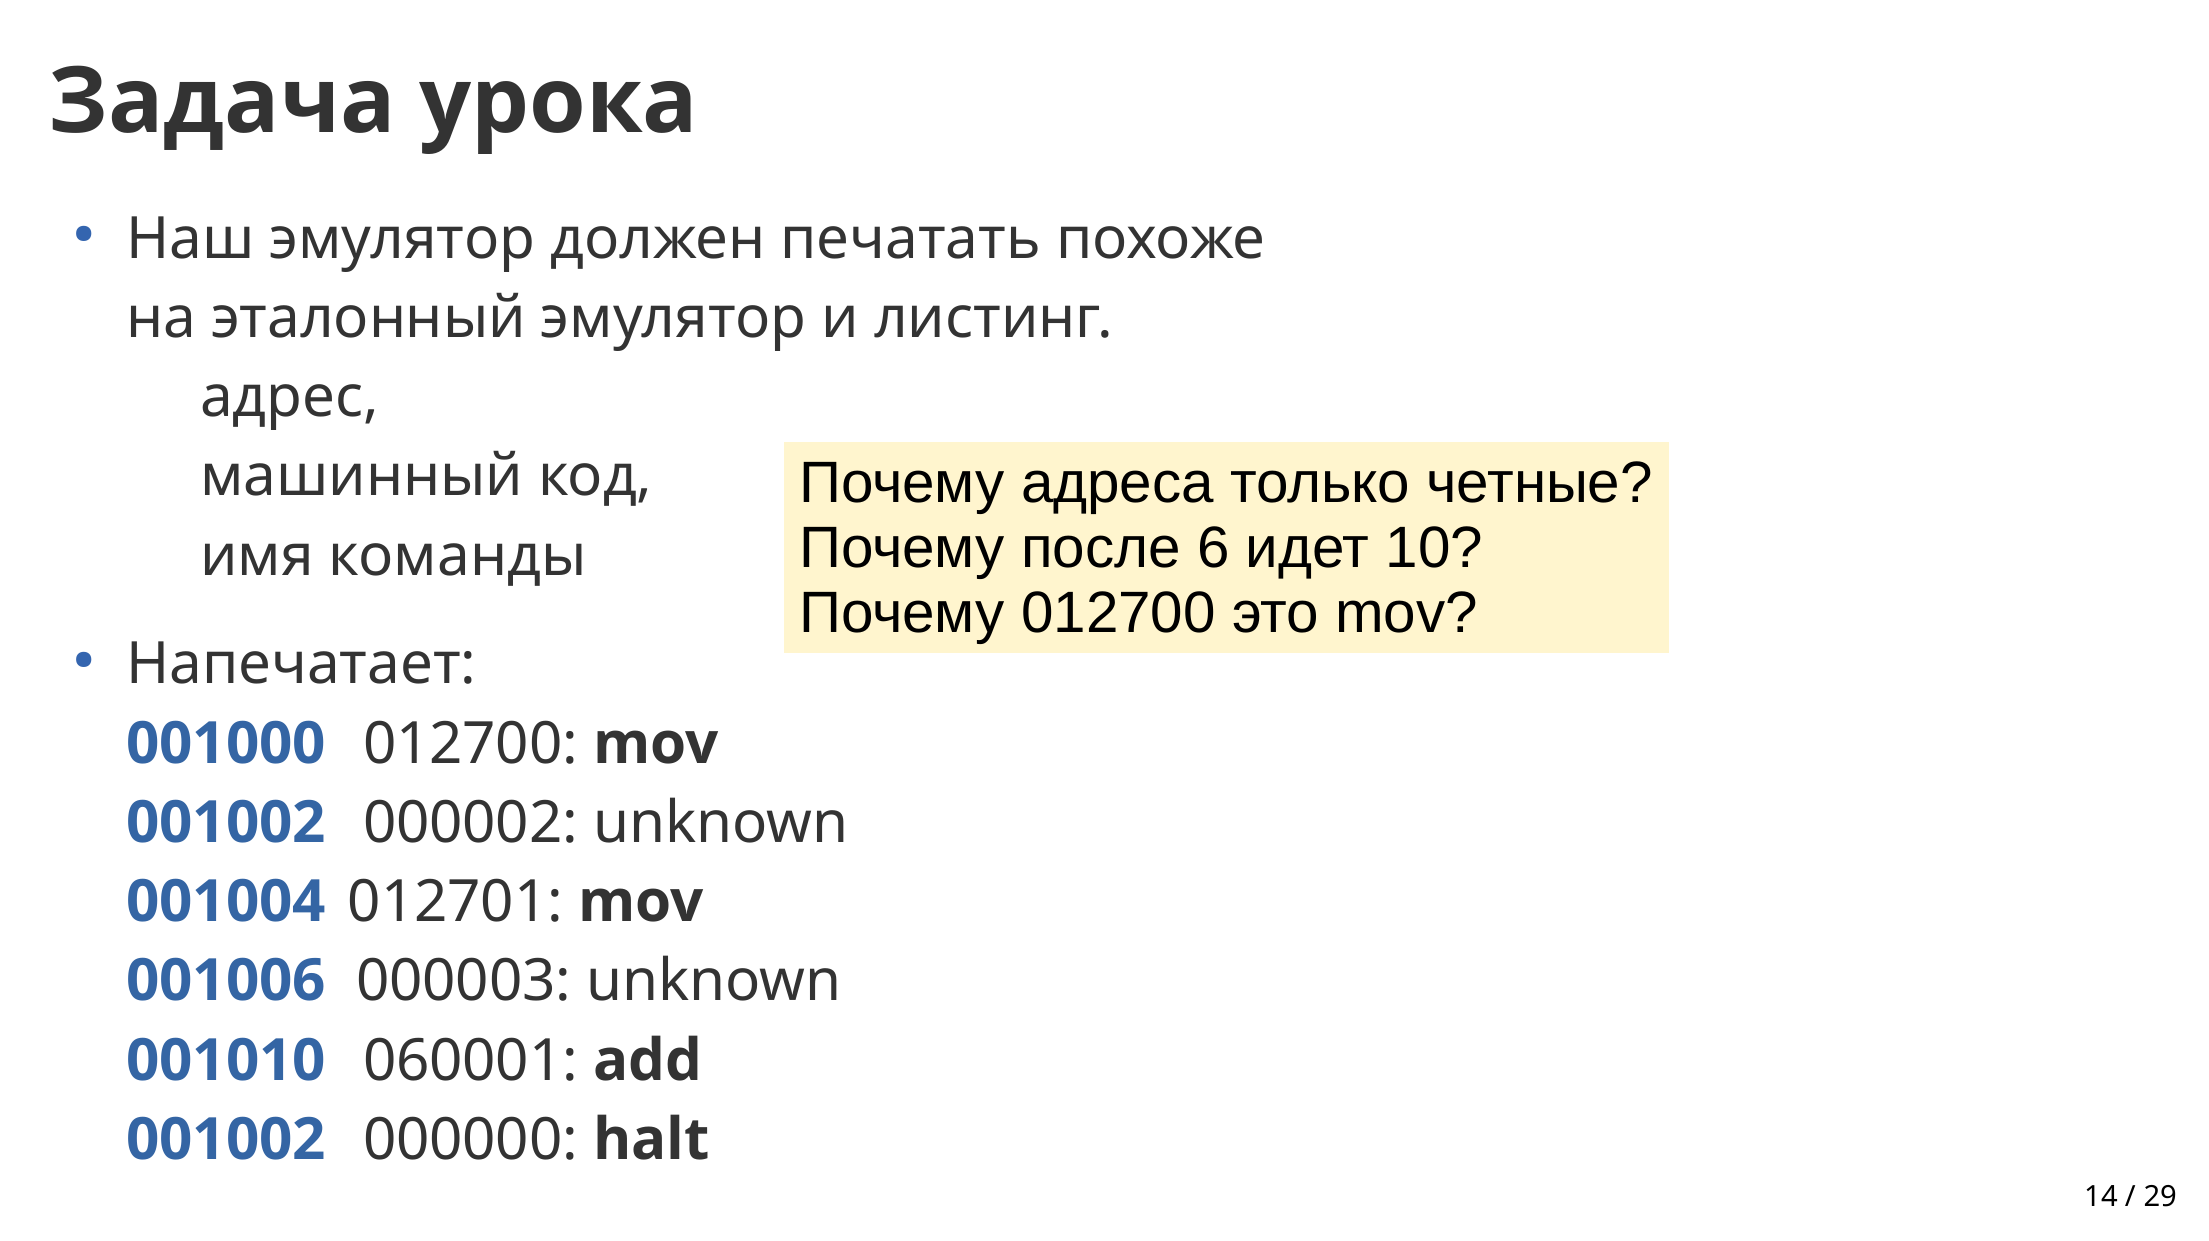

# Задача урока
Наш эмулятор должен печатать похоже
на эталонный эмулятор и листинг.
	адрес,
	машинный код,
	имя команды
Напечатает:
001000	 012700: mov
001002	 000002: unknown
001004 	012701: mov
001006 000003: unknown
001010	 060001: add
001002	 000000: halt
Почему адреса только четные?
Почему после 6 идет 10?
Почему 012700 это mov?
14